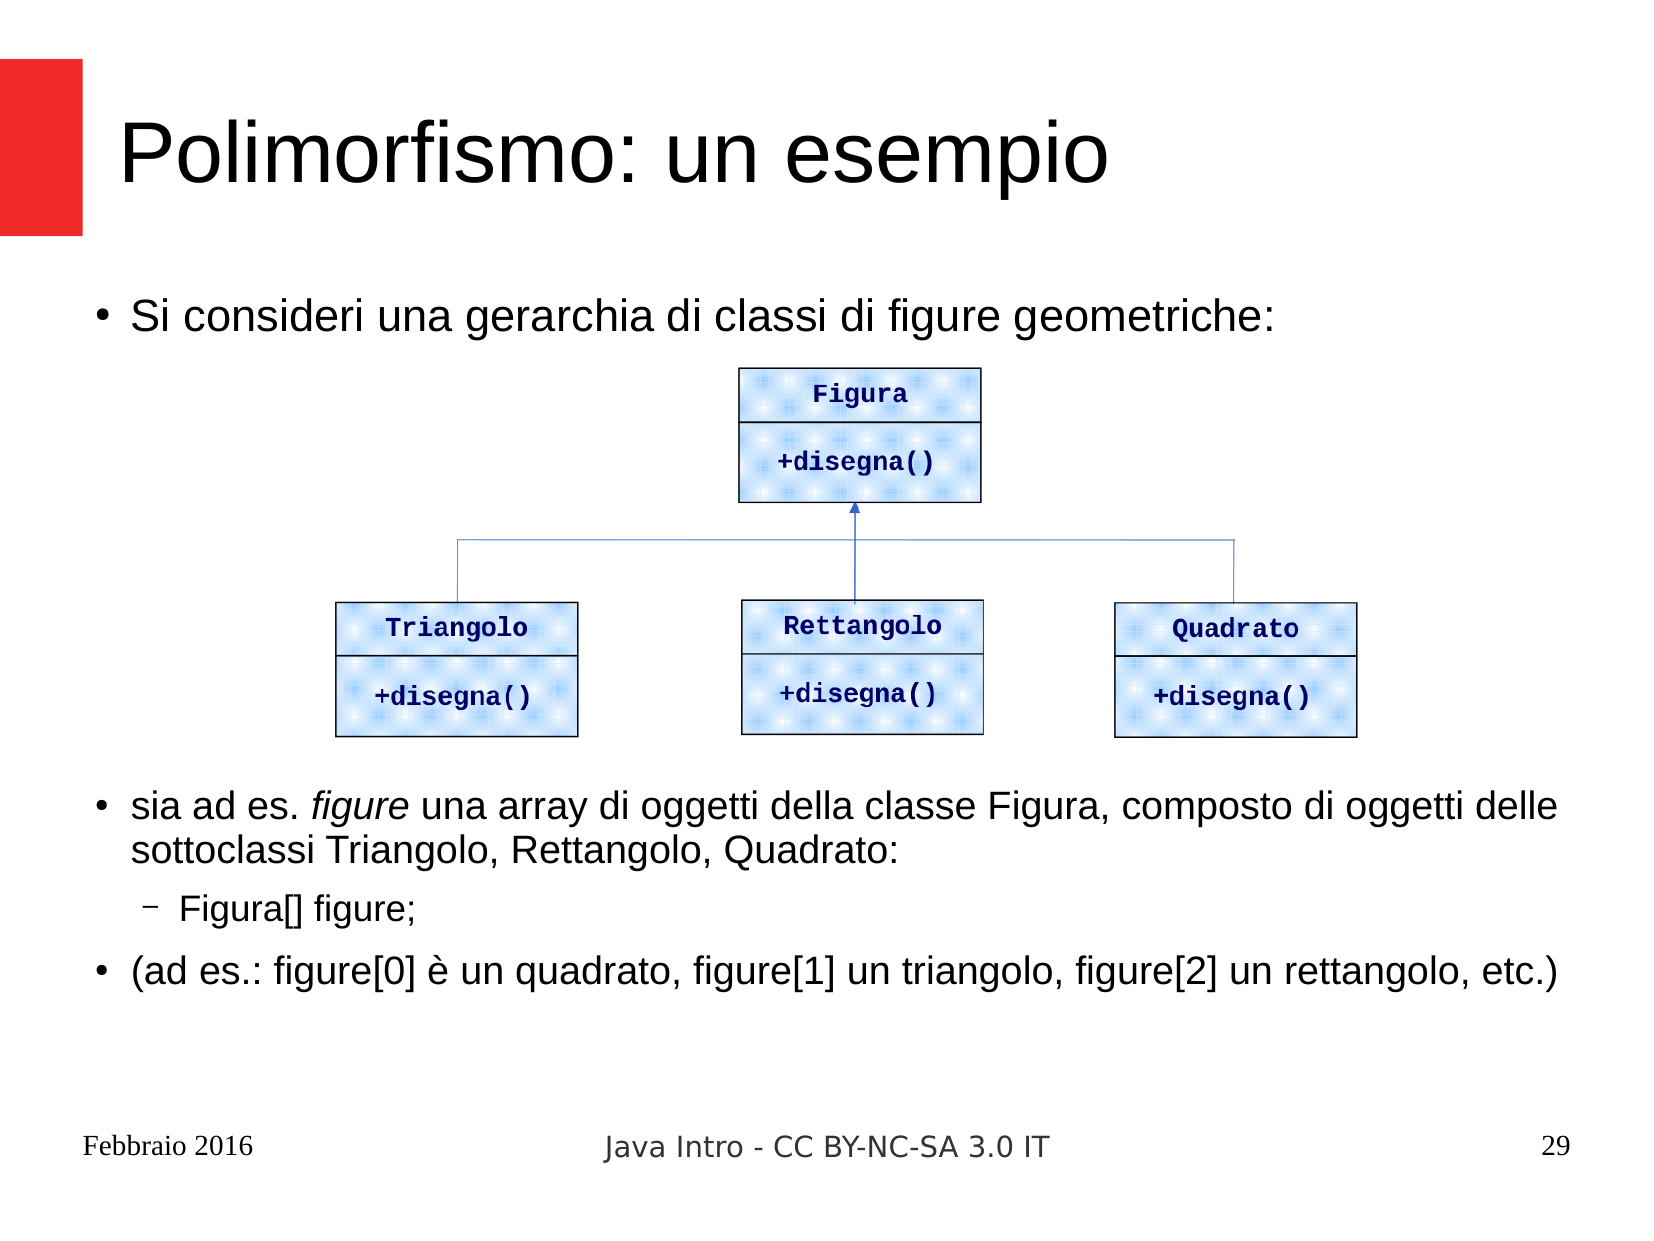

# Polimorfismo: un esempio
Si consideri una gerarchia di classi di figure geometriche:
sia ad es. figure una array di oggetti della classe Figura, composto di oggetti delle sottoclassi Triangolo, Rettangolo, Quadrato:
Figura[] figure;
(ad es.: figure[0] è un quadrato, figure[1] un triangolo, figure[2] un rettangolo, etc.)
Your Date Here
Your Footer Here
29